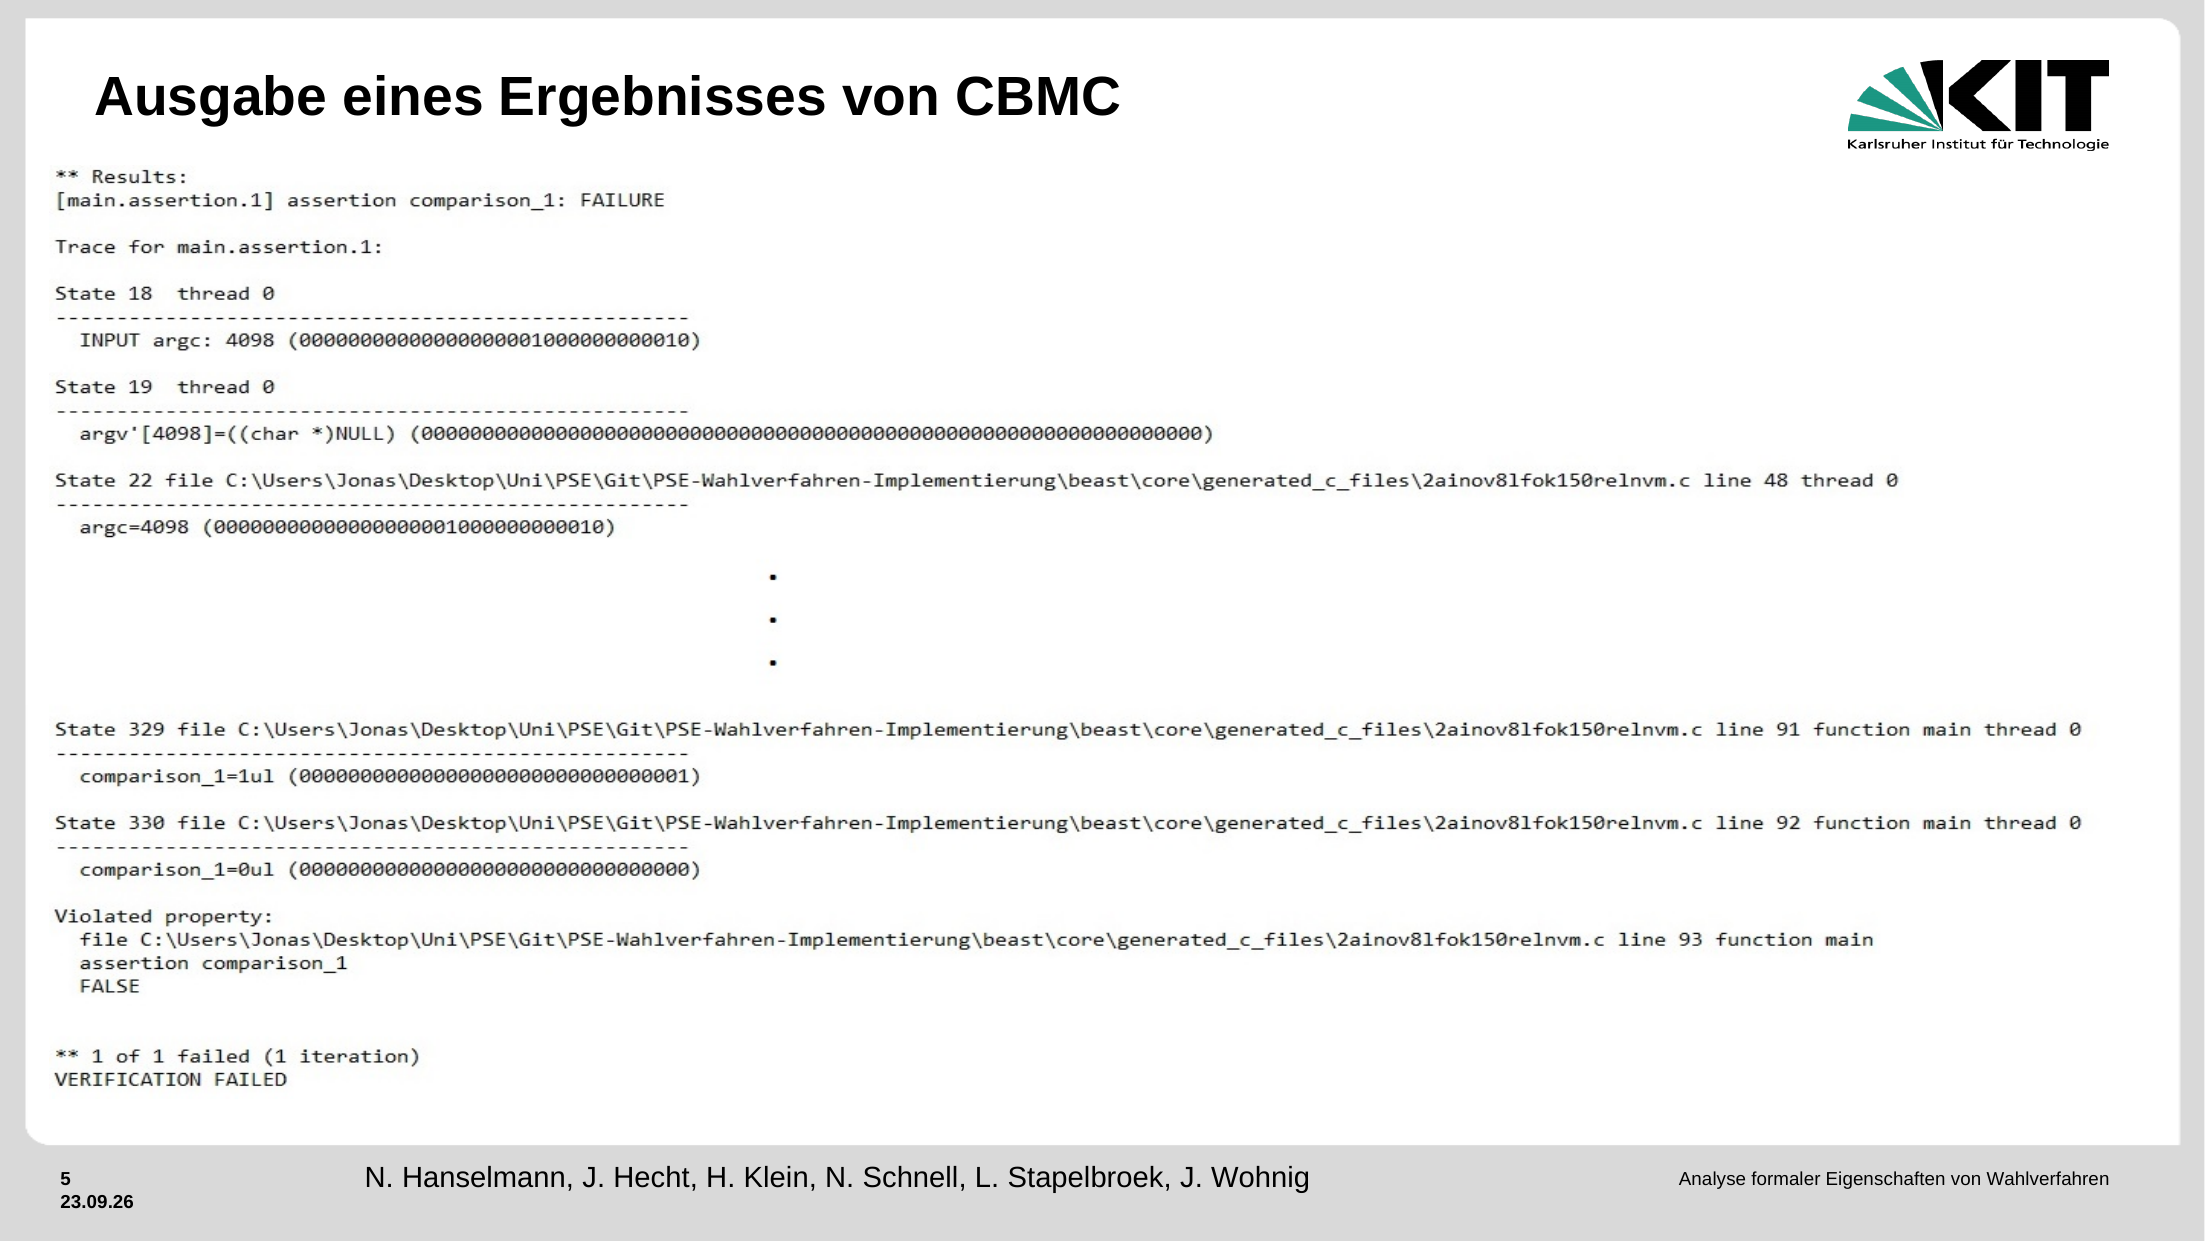

# Ausgabe eines Ergebnisses von CBMC
Prof. Max Mustermann – Präsentationstitel